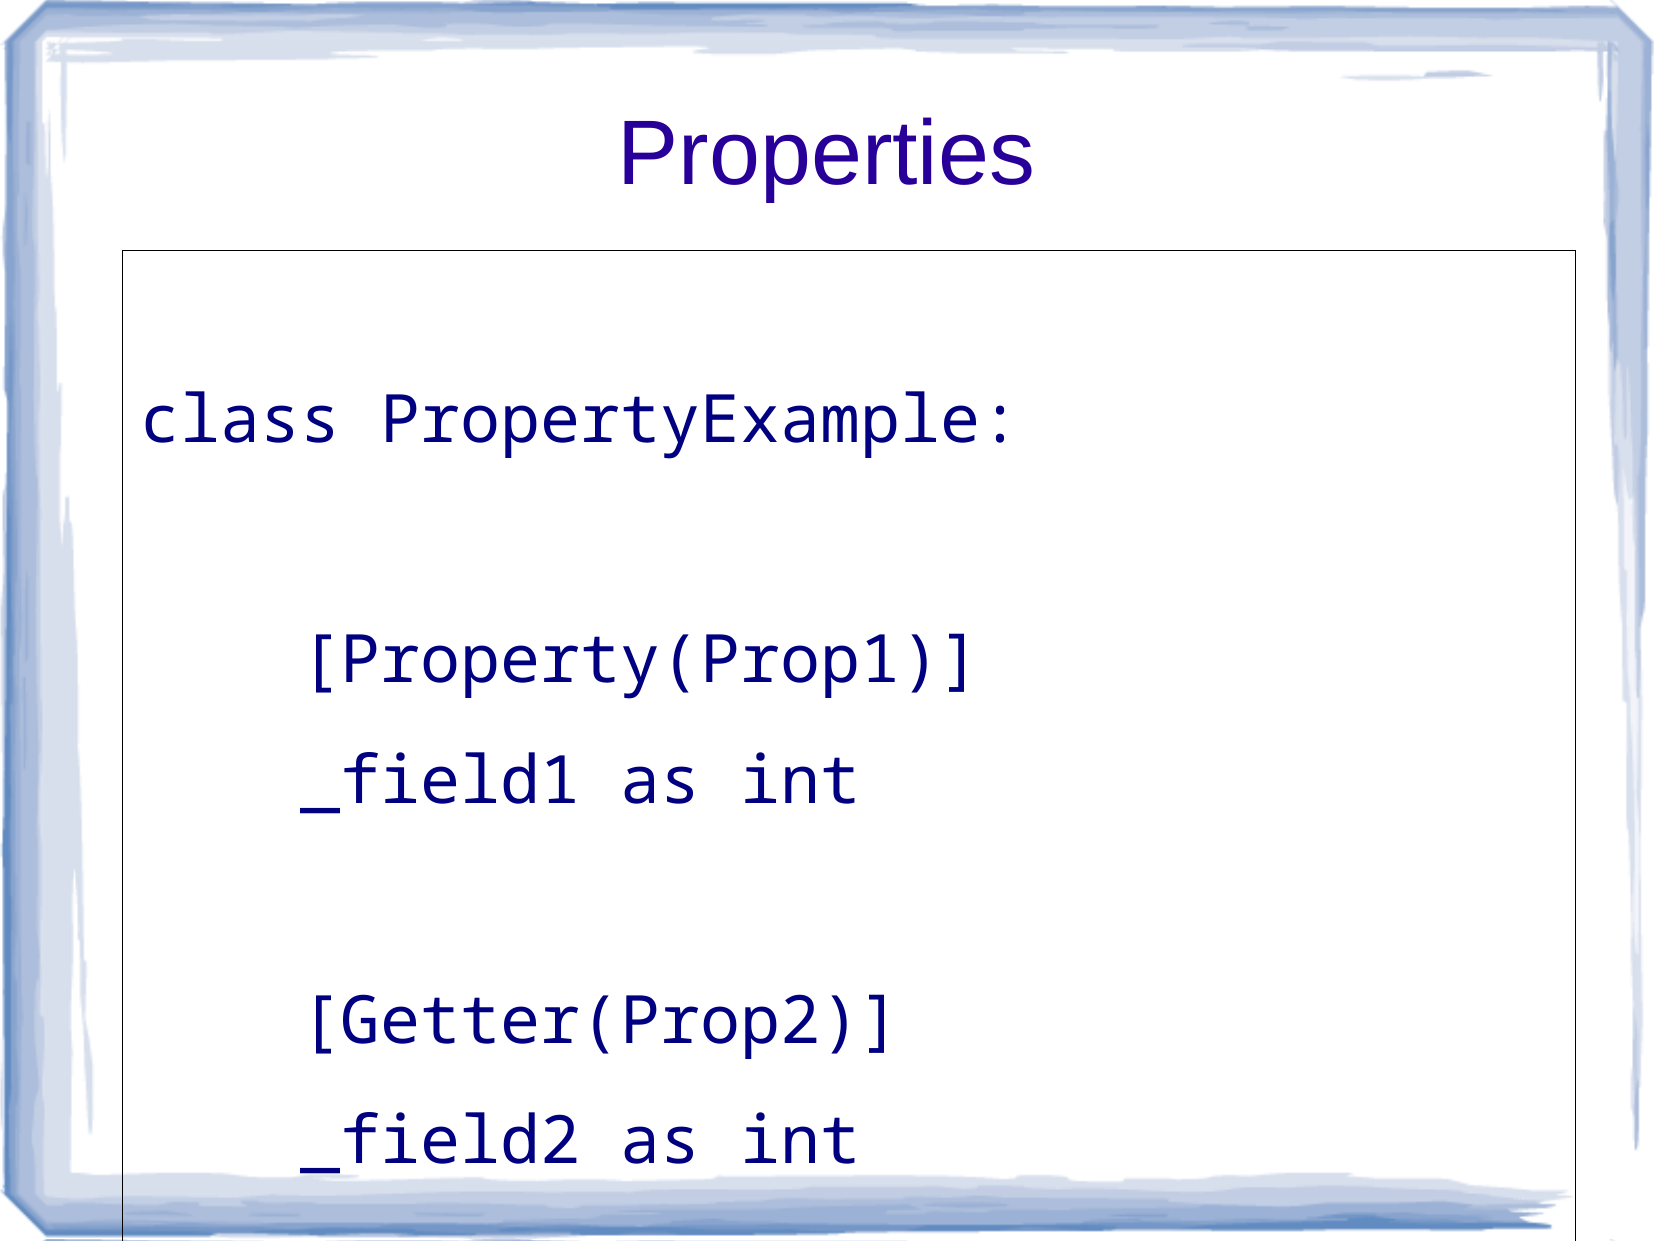

# Properties
class PropertyExample:
 [Property(Prop1)]
 _field1 as int
 [Getter(Prop2)]
 _field2 as int